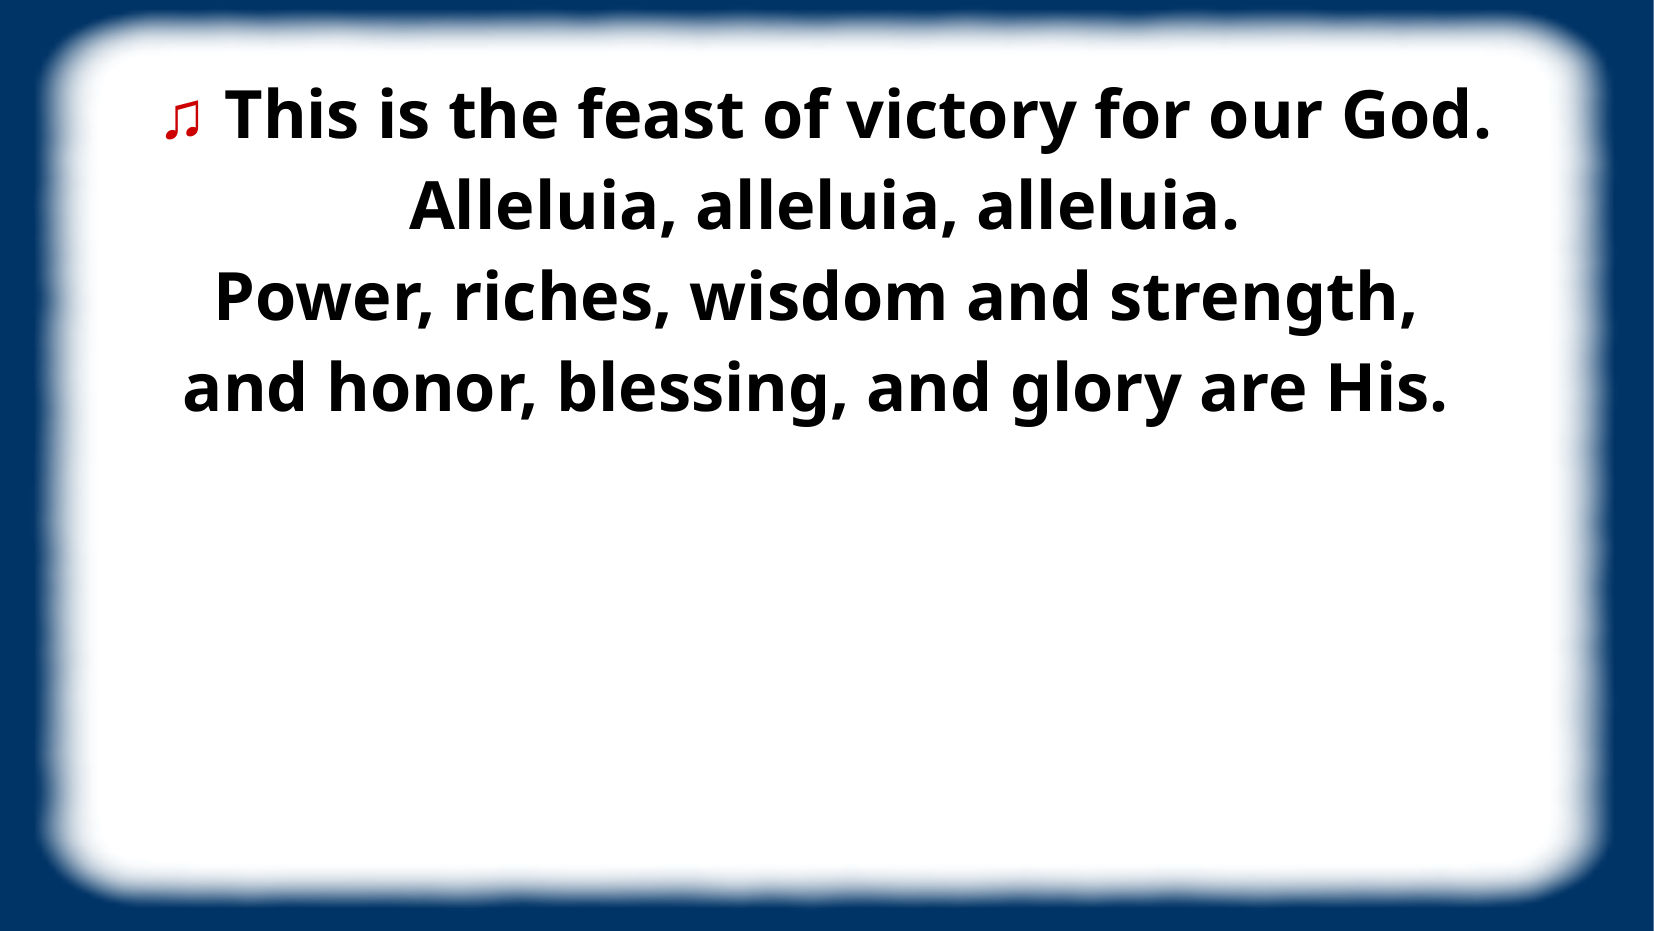

♫ This is the feast of victory for our God.
Alleluia, alleluia, alleluia.
Power, riches, wisdom and strength,
and honor, blessing, and glory are His.